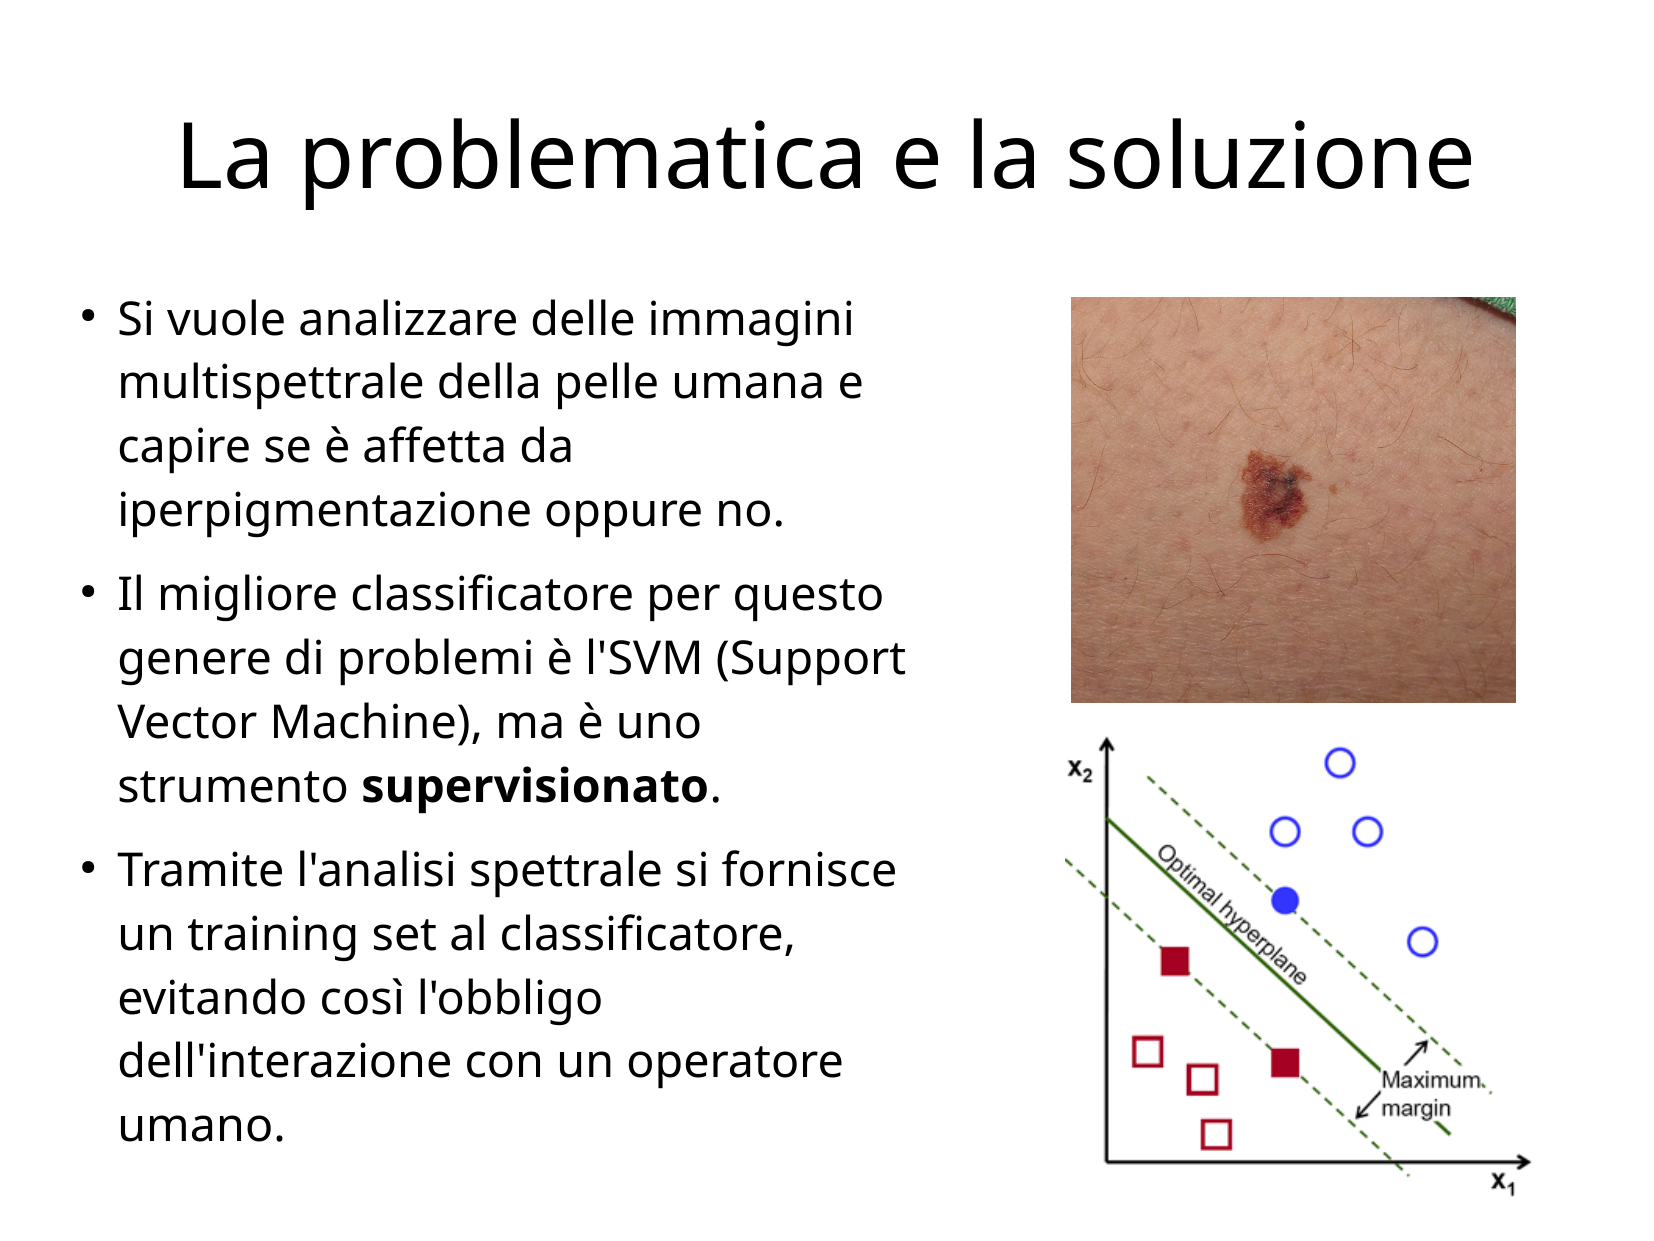

# La problematica e la soluzione
Si vuole analizzare delle immagini multispettrale della pelle umana e capire se è affetta da iperpigmentazione oppure no.
Il migliore classificatore per questo genere di problemi è l'SVM (Support Vector Machine), ma è uno strumento supervisionato.
Tramite l'analisi spettrale si fornisce un training set al classificatore, evitando così l'obbligo dell'interazione con un operatore umano.